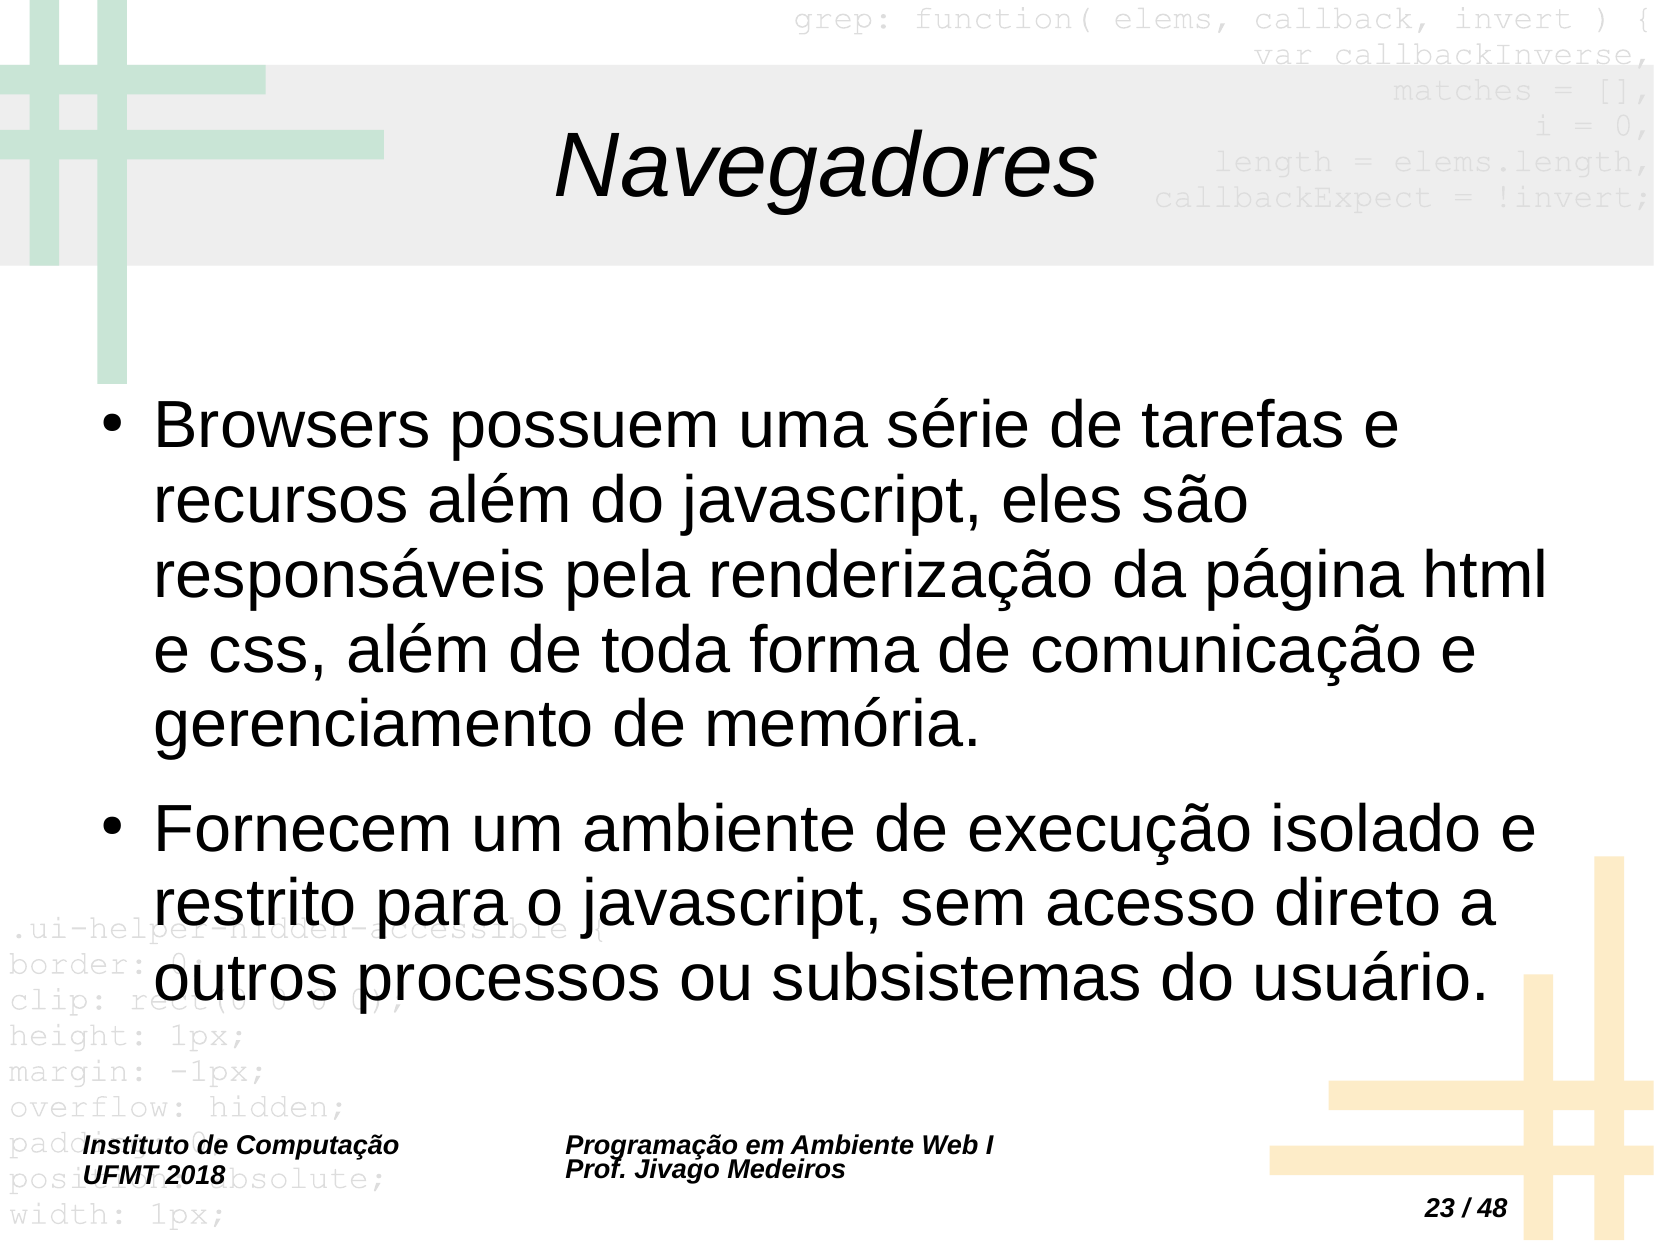

# Navegadores
Browsers possuem uma série de tarefas e recursos além do javascript, eles são responsáveis pela renderização da página html e css, além de toda forma de comunicação e gerenciamento de memória.
Fornecem um ambiente de execução isolado e restrito para o javascript, sem acesso direto a outros processos ou subsistemas do usuário.
Programação em Ambiente Web I Prof. Jivago Medeiros
23